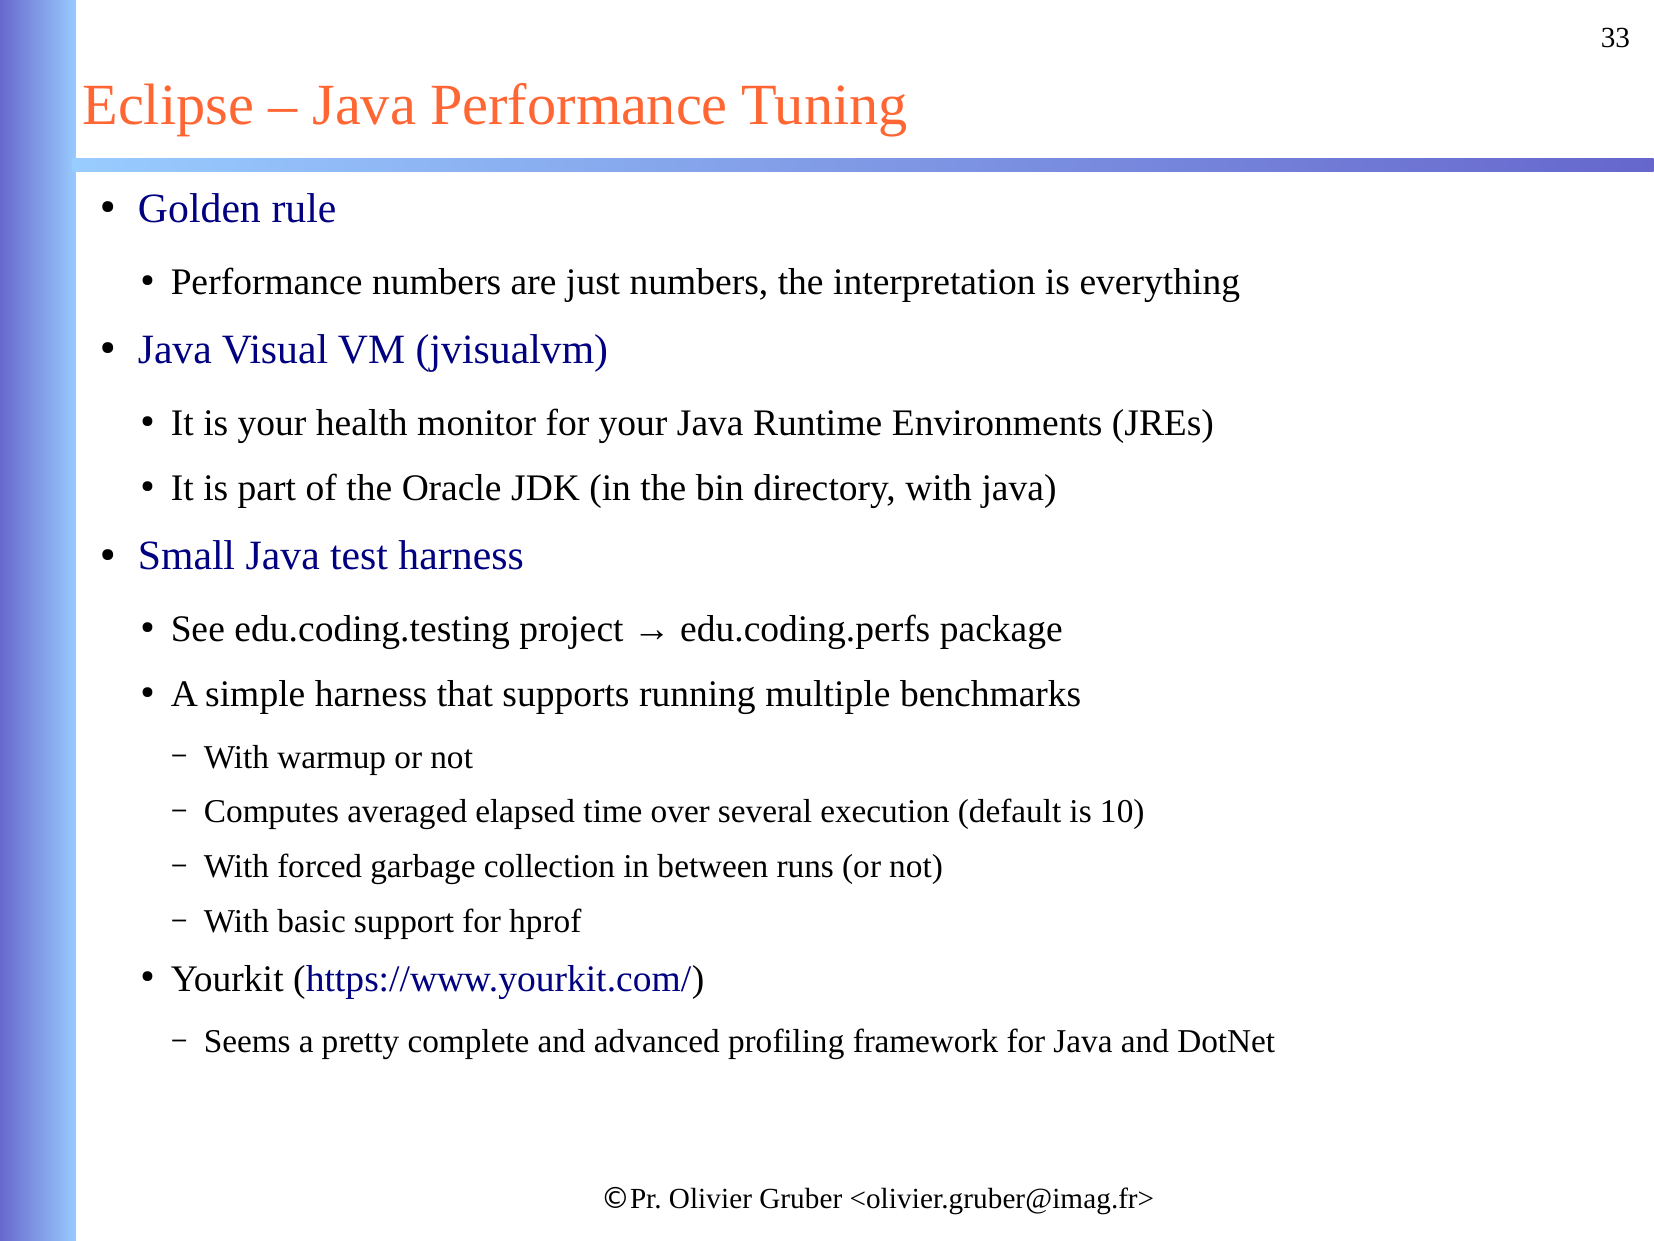

33
# Eclipse – Java Performance Tuning
Golden rule
Performance numbers are just numbers, the interpretation is everything
Java Visual VM (jvisualvm)
It is your health monitor for your Java Runtime Environments (JREs)
It is part of the Oracle JDK (in the bin directory, with java)
Small Java test harness
See edu.coding.testing project → edu.coding.perfs package
A simple harness that supports running multiple benchmarks
With warmup or not
Computes averaged elapsed time over several execution (default is 10)
With forced garbage collection in between runs (or not)
With basic support for hprof
Yourkit (https://www.yourkit.com/)
Seems a pretty complete and advanced profiling framework for Java and DotNet